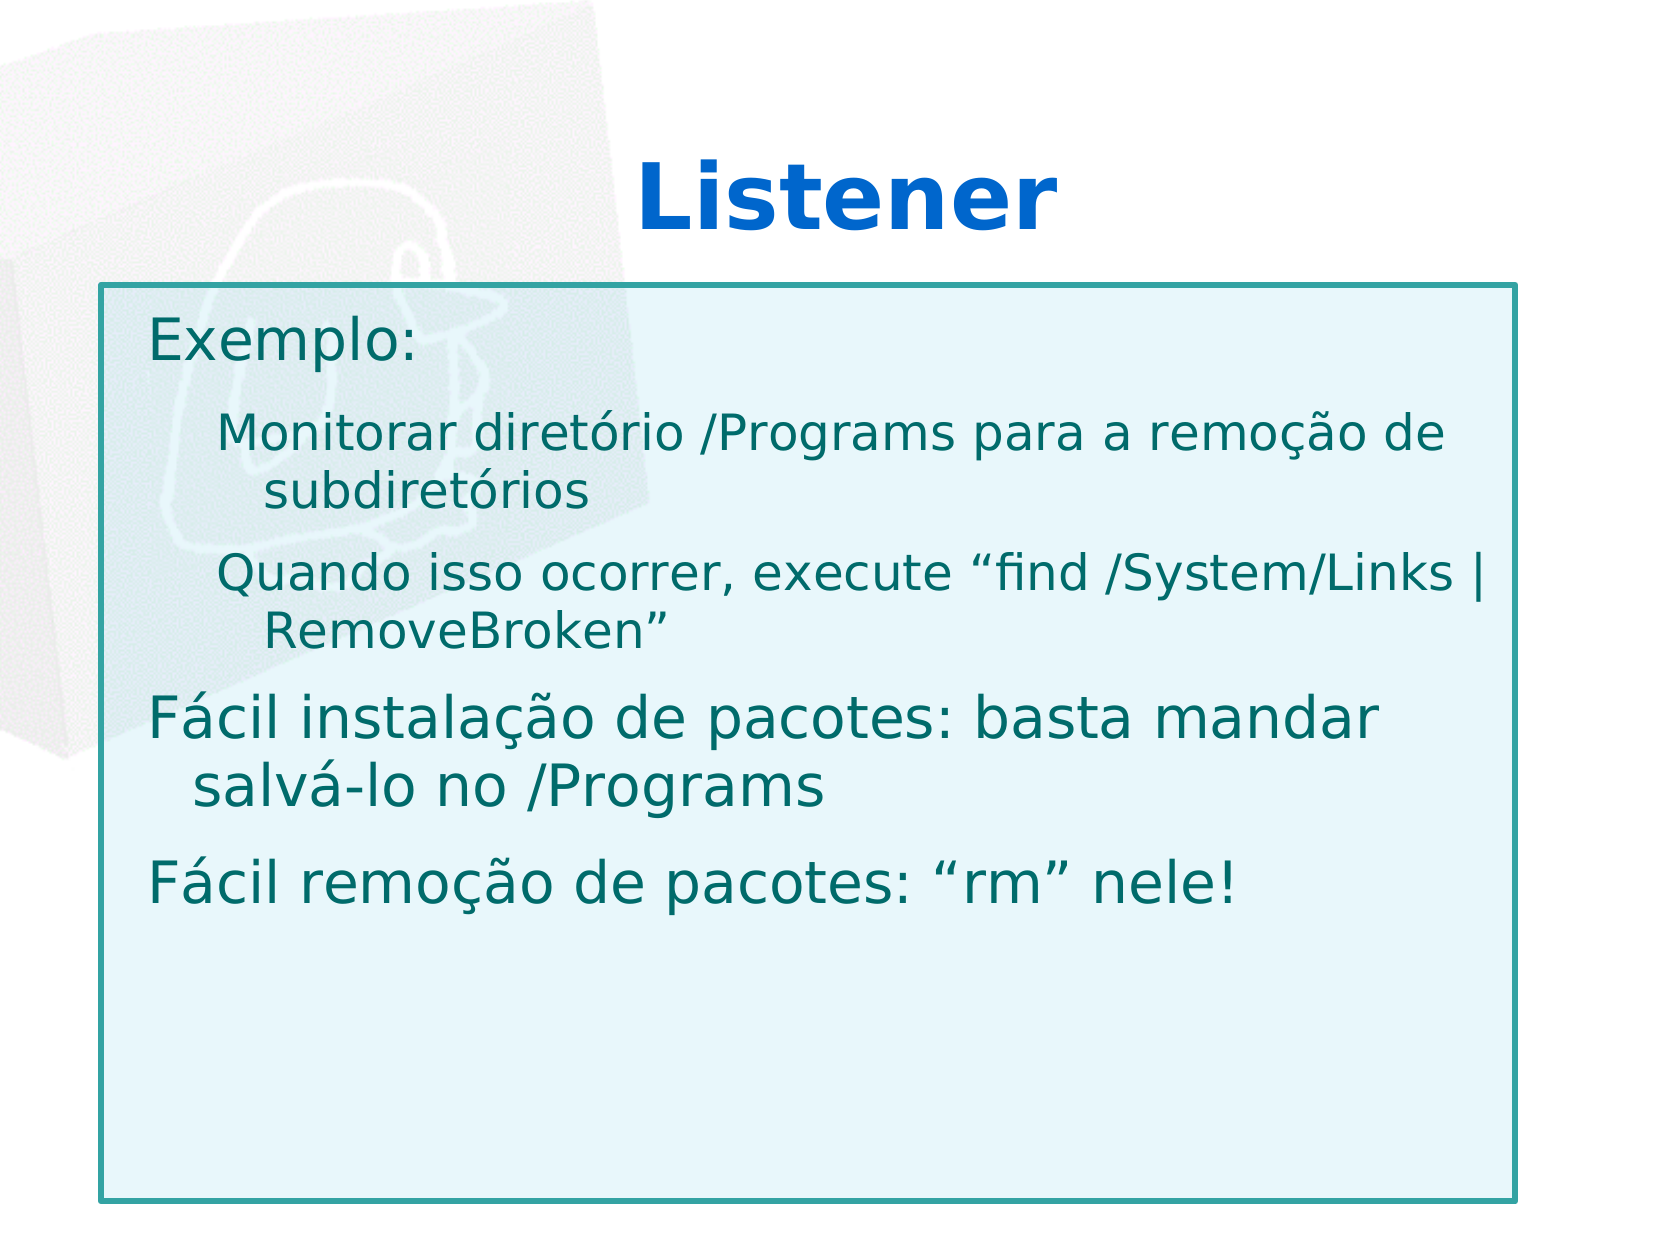

# Listener
Exemplo:
Monitorar diretório /Programs para a remoção de subdiretórios
Quando isso ocorrer, execute “find /System/Links | RemoveBroken”
Fácil instalação de pacotes: basta mandar salvá-lo no /Programs
Fácil remoção de pacotes: “rm” nele!